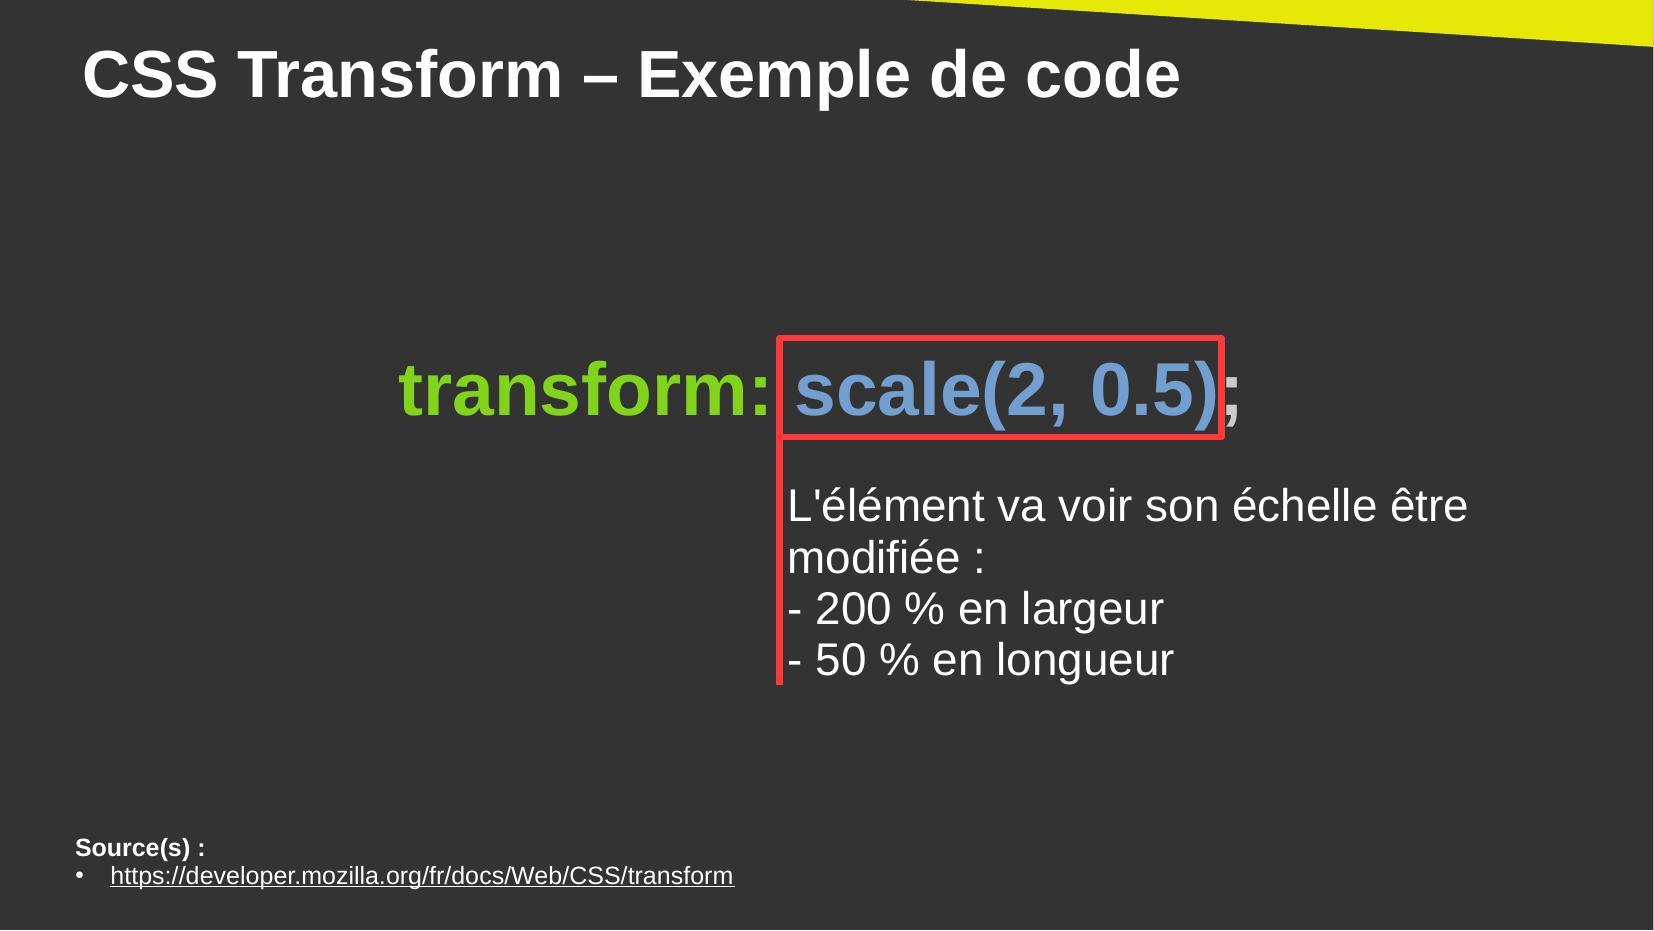

# CSS Transform – Exemple de code
transform: scale(2, 0.5);
L'élément va voir son échelle être modifiée :
- 200 % en largeur
- 50 % en longueur
Source(s) :
https://developer.mozilla.org/fr/docs/Web/CSS/transform